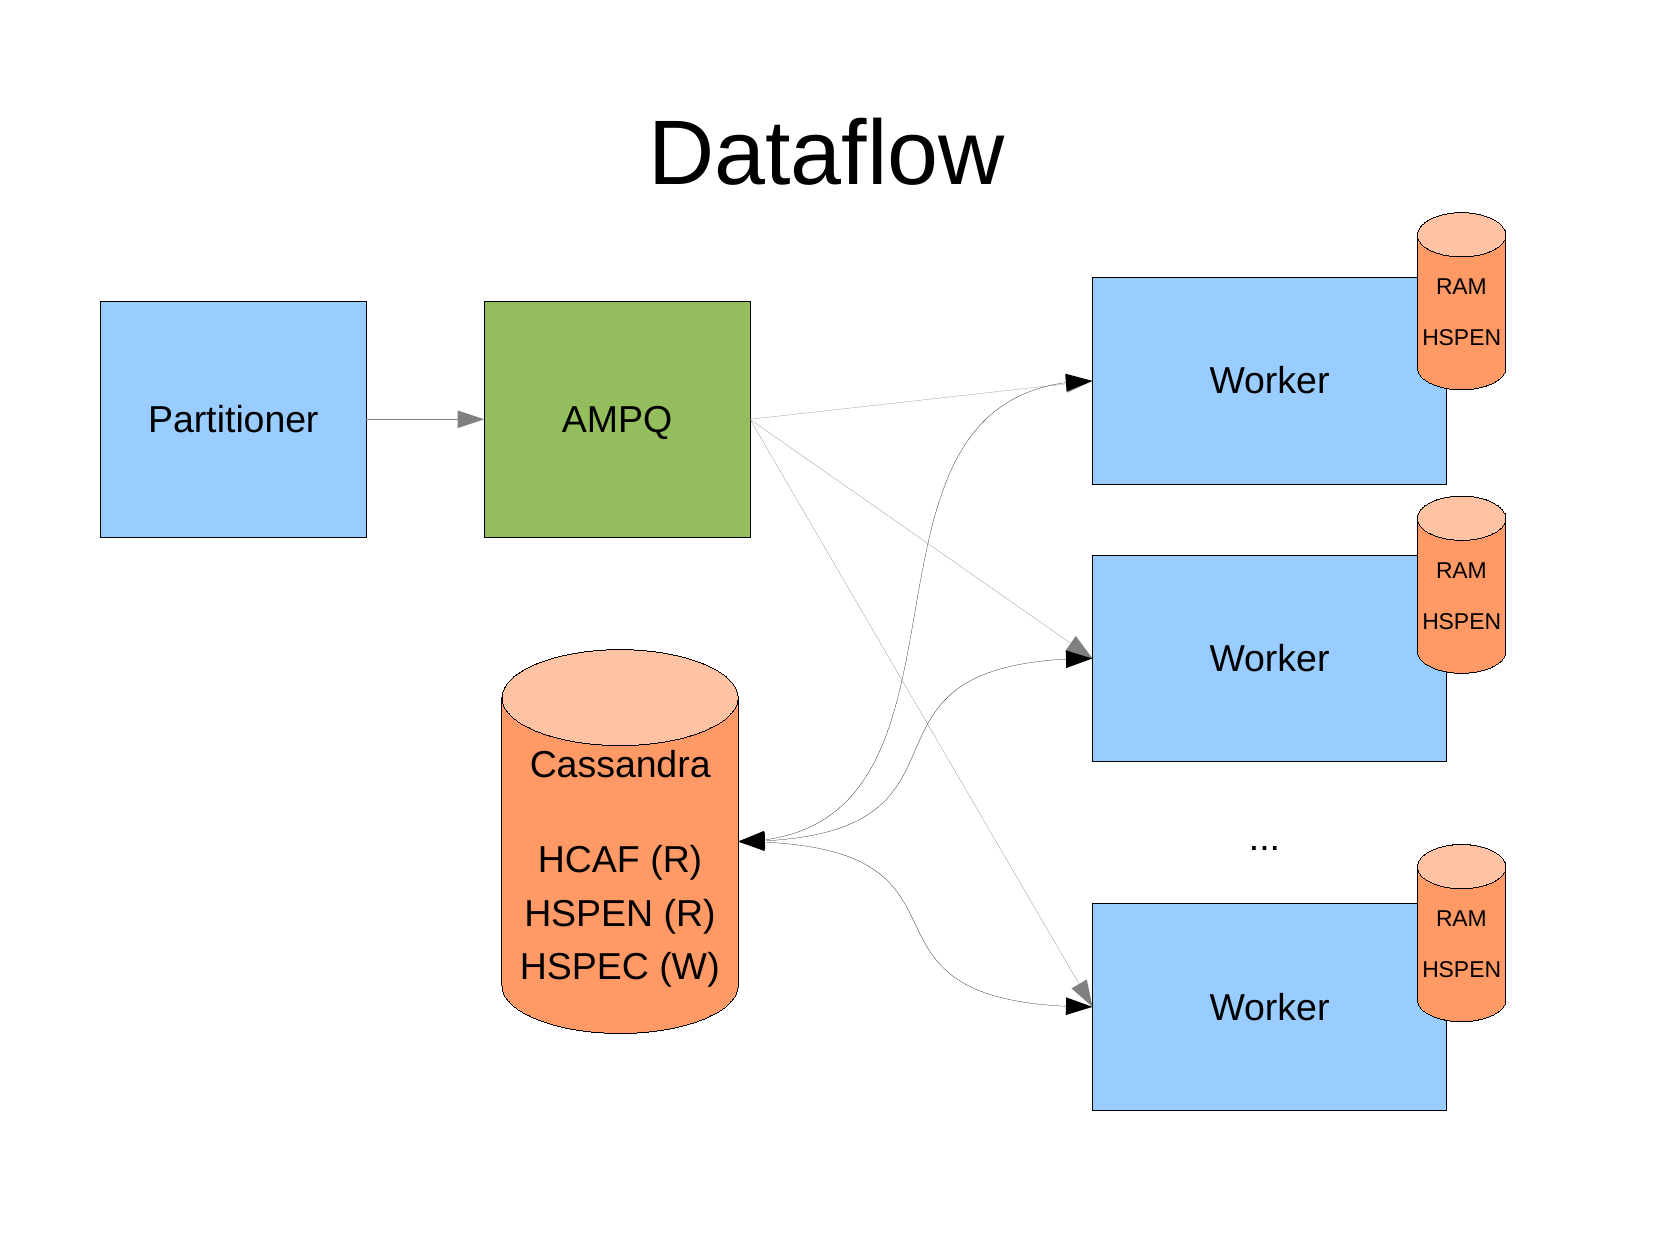

# Dataflow
RAM
HSPEN
Worker
Partitioner
AMPQ
RAM
HSPEN
Worker
Cassandra
HCAF (R)
HSPEN (R)
HSPEC (W)
...
RAM
HSPEN
Worker